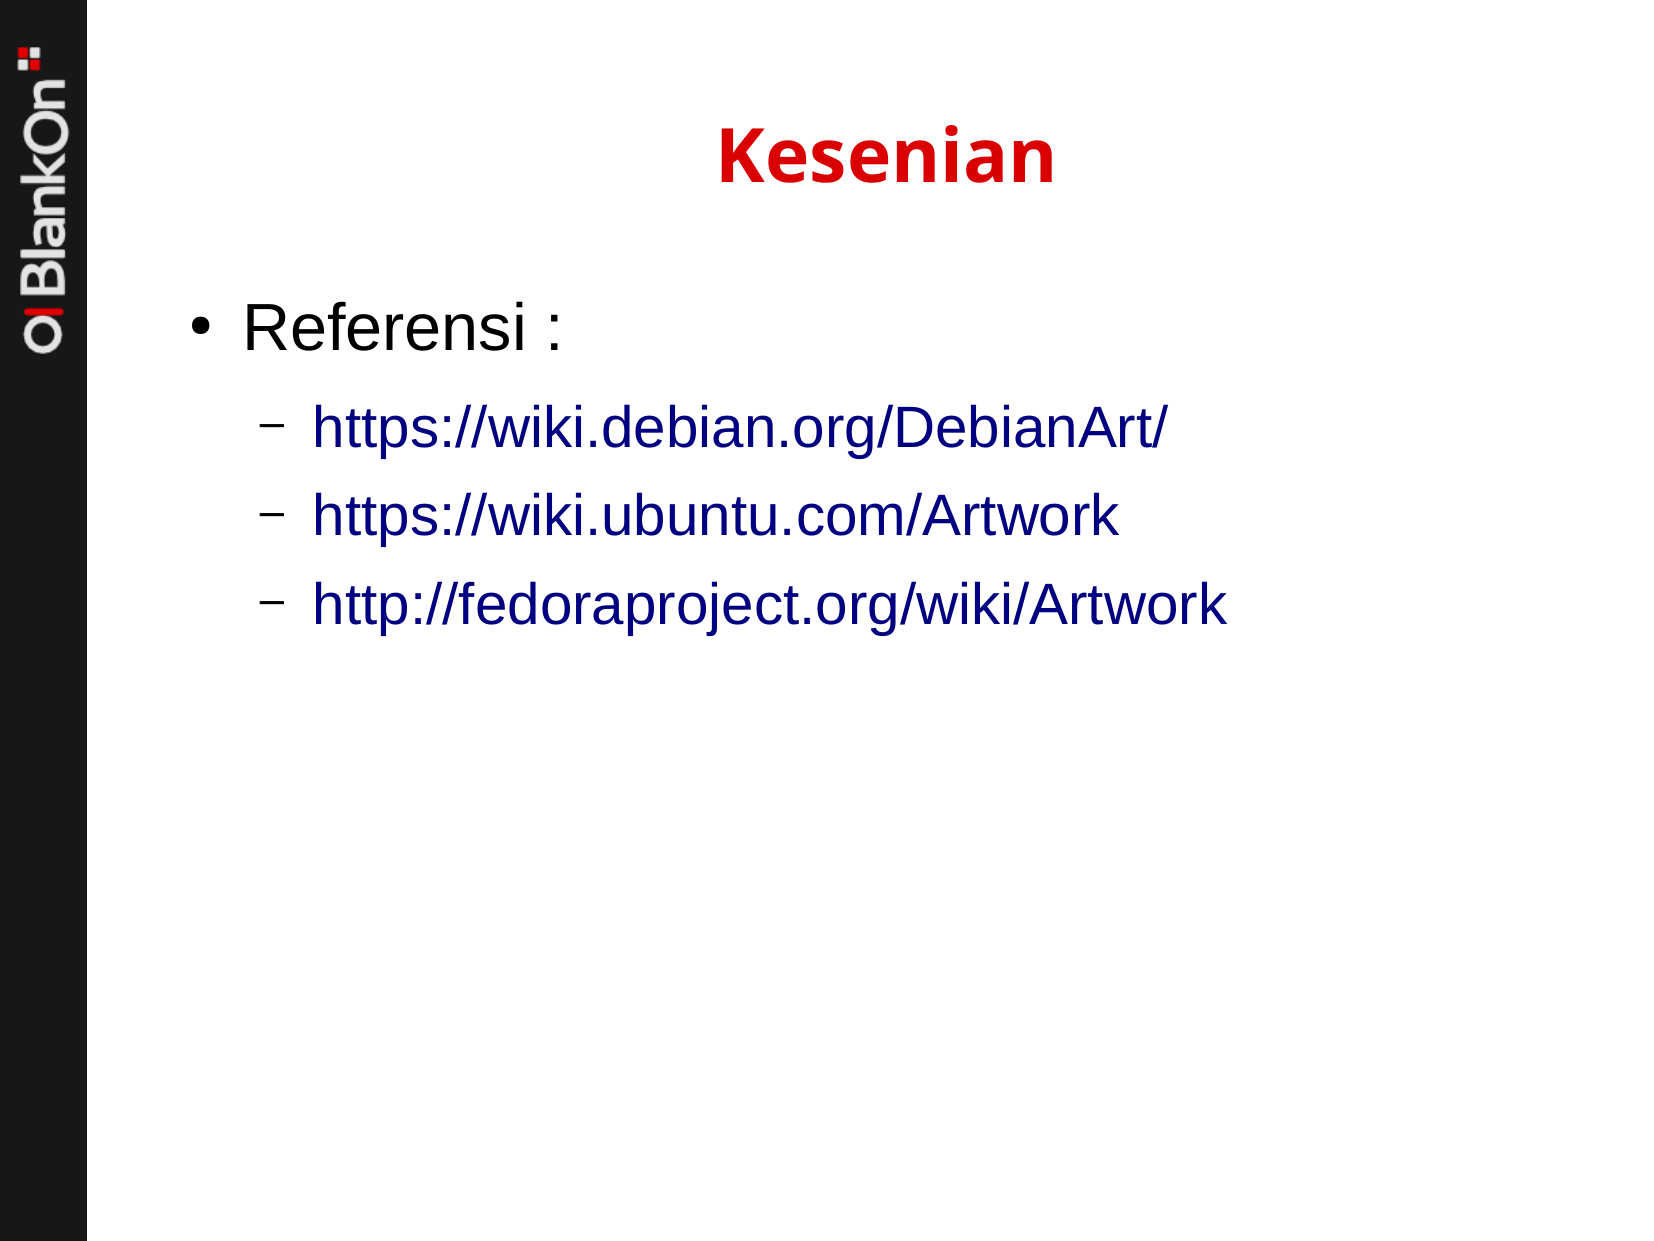

Kesenian
# Referensi :
https://wiki.debian.org/DebianArt/
https://wiki.ubuntu.com/Artwork
http://fedoraproject.org/wiki/Artwork